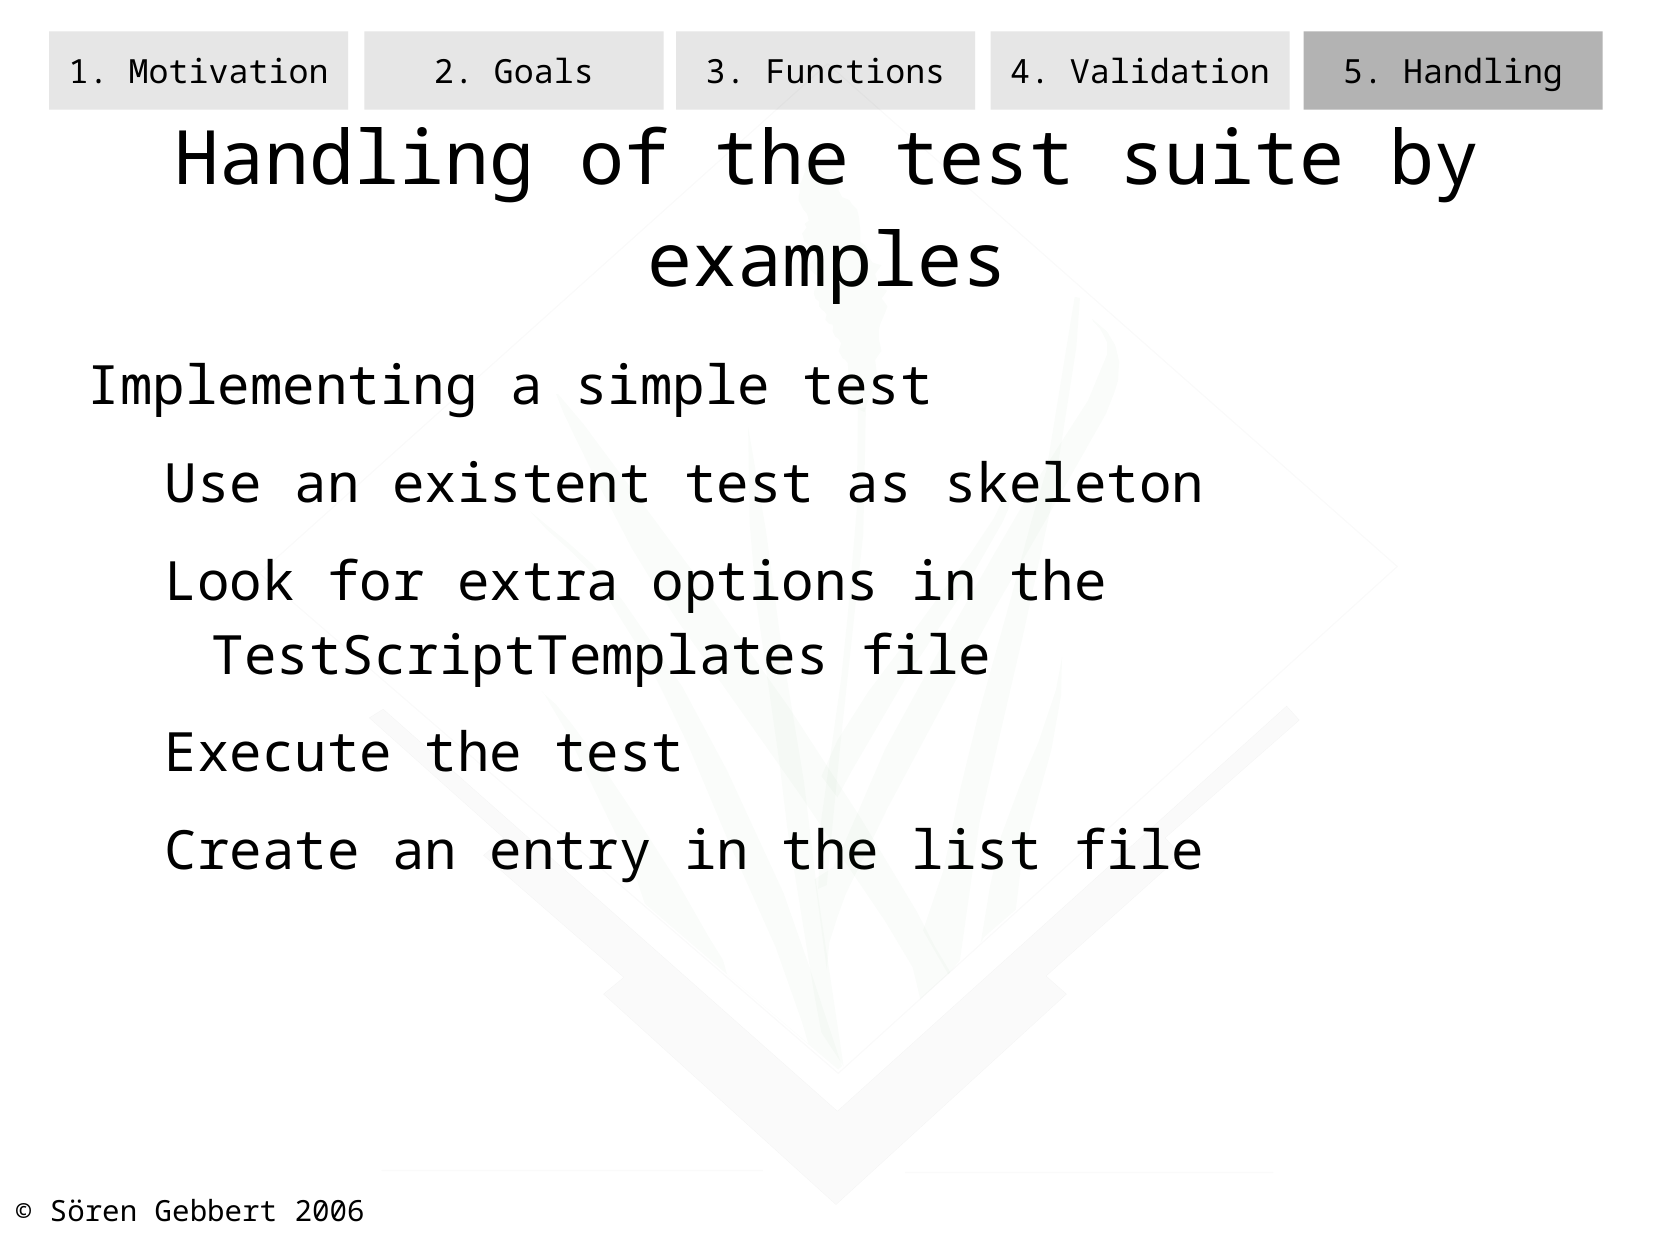

1. Motivation
2. Goals
3. Functions
4. Validation
5. Handling
# Handling of the test suite by examples
Implementing a simple test
Use an existent test as skeleton
Look for extra options in the TestScriptTemplates file
Execute the test
Create an entry in the list file
© Sören Gebbert 2006